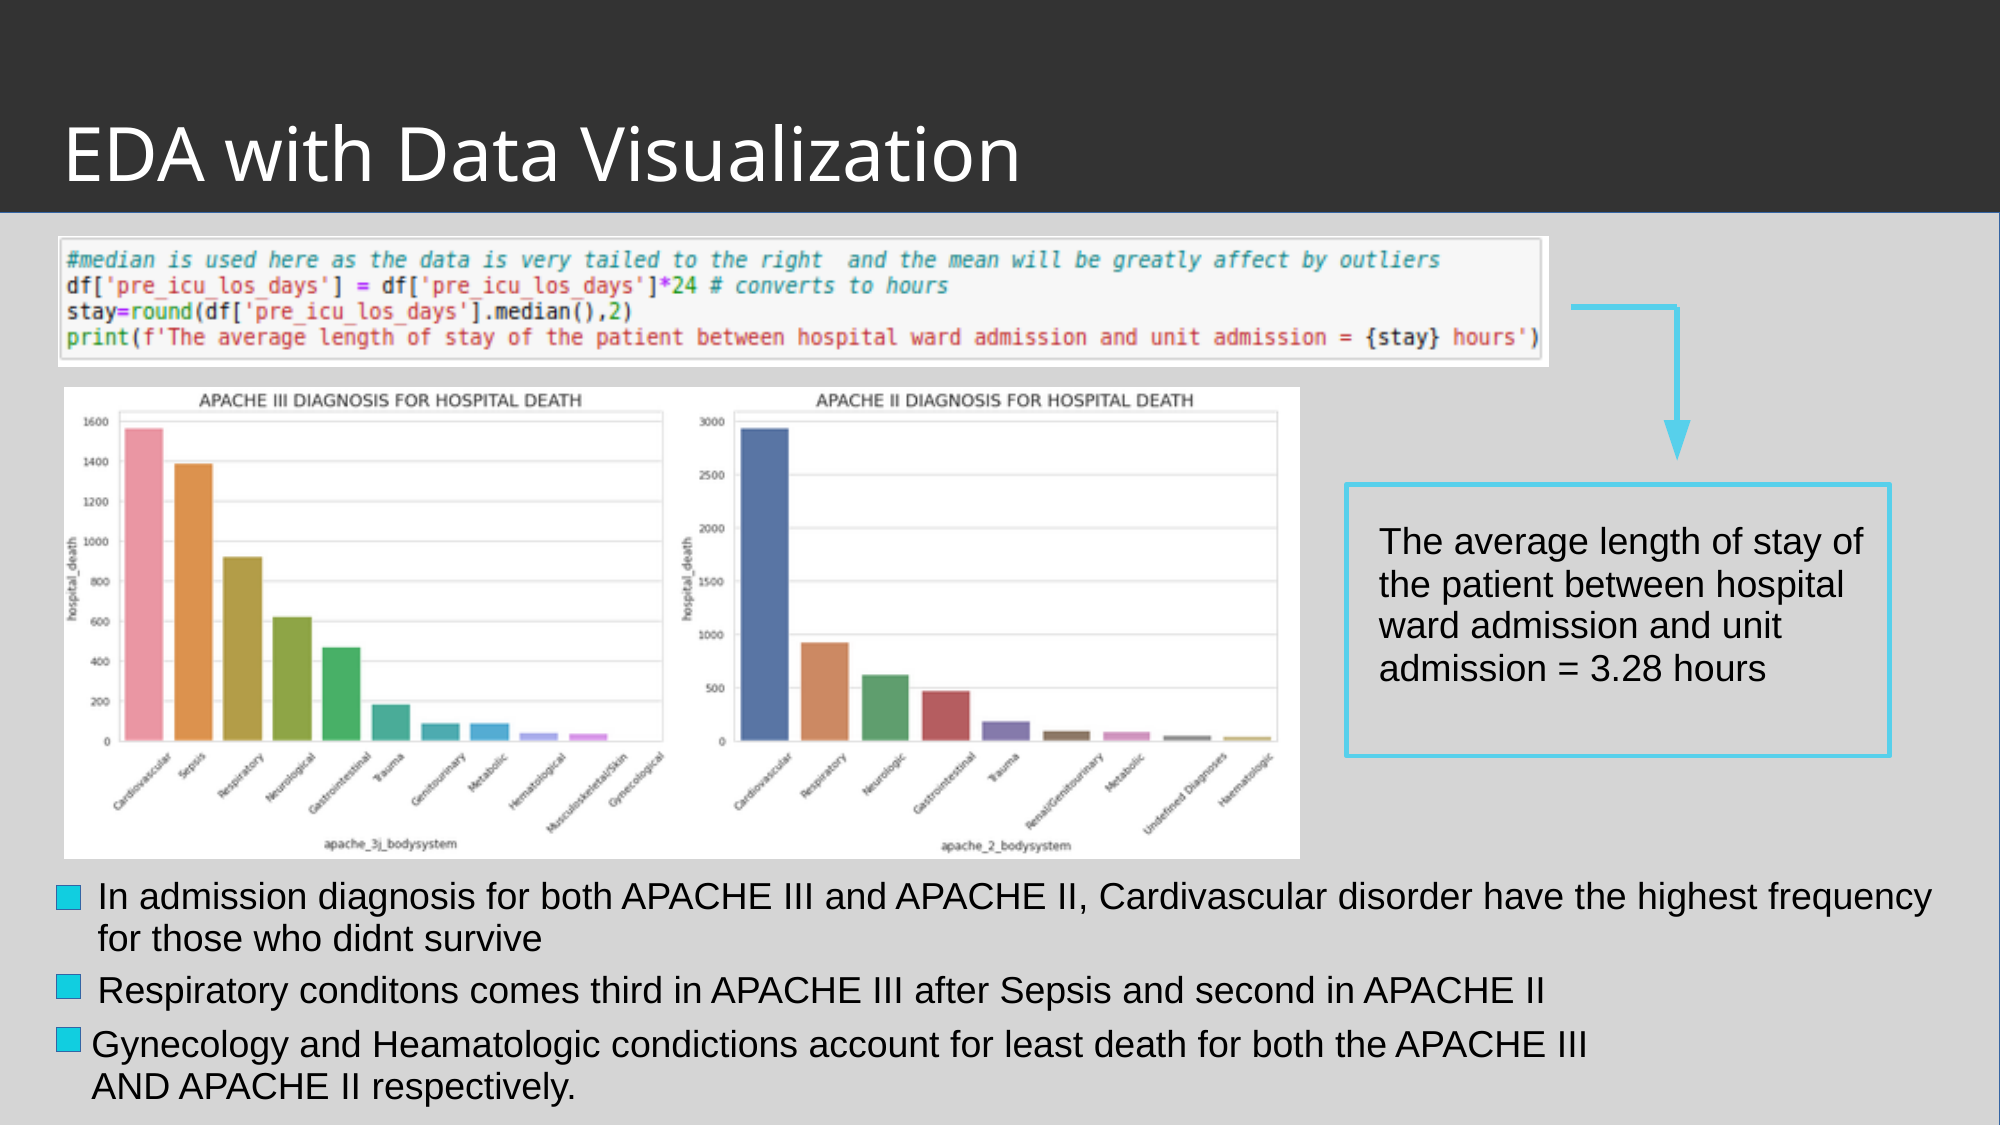

EDA with Data Visualization
The average length of stay of the patient between hospital ward admission and unit admission = 3.28 hours
In admission diagnosis for both APACHE III and APACHE II, Cardivascular disorder have the highest frequency for those who didnt survive
Respiratory conditons comes third in APACHE III after Sepsis and second in APACHE II
Gynecology and Heamatologic condictions account for least death for both the APACHE III AND APACHE II respectively.